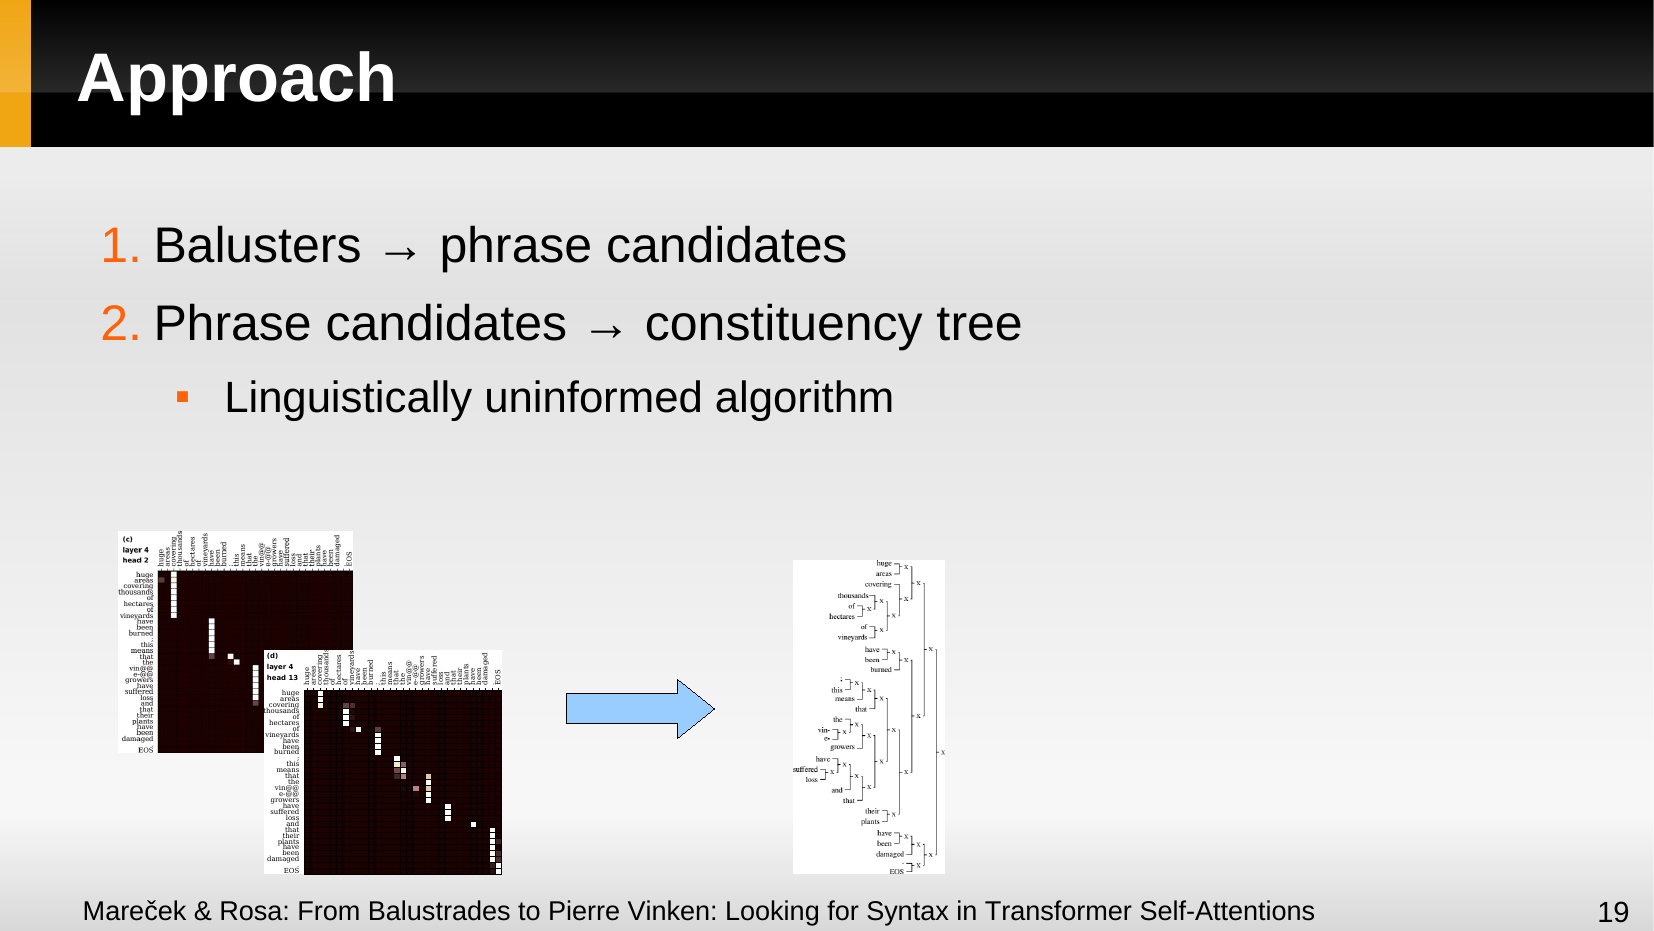

# Approach
Balusters → phrase candidates
Phrase candidates → constituency tree
Linguistically uninformed algorithm
Mareček & Rosa: From Balustrades to Pierre Vinken: Looking for Syntax in Transformer Self-Attentions
19